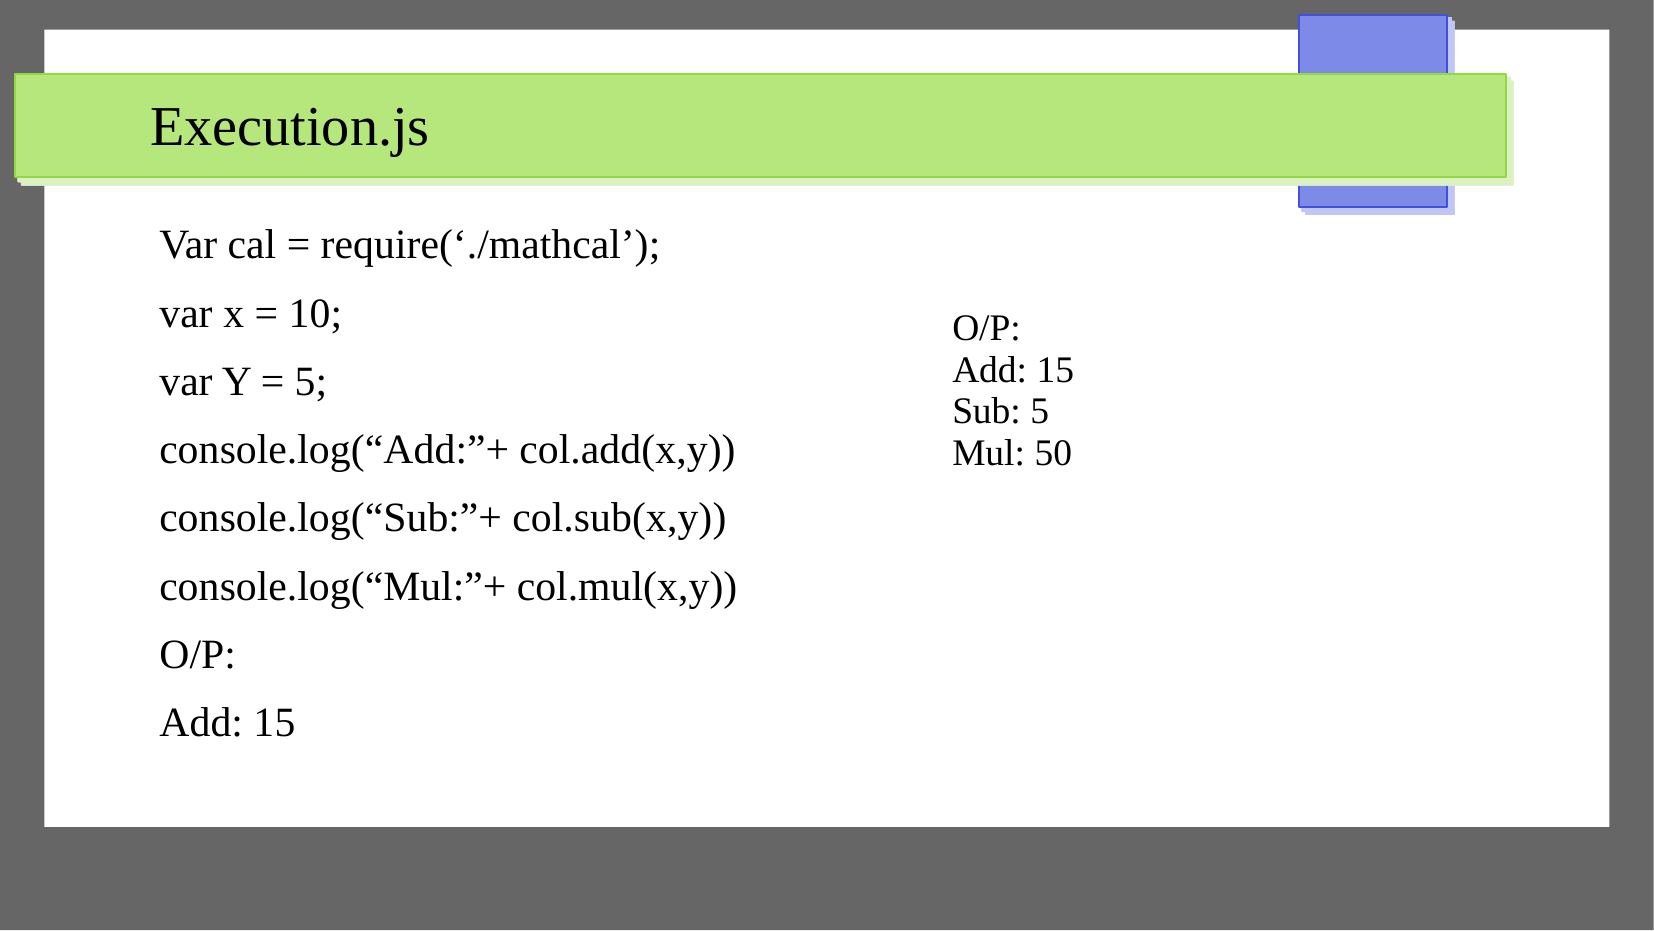

# Execution.js
Var cal = require(‘./mathcal’);
var x = 10;
var Y = 5;
console.log(“Add:”+ col.add(x,y))
console.log(“Sub:”+ col.sub(x,y))
console.log(“Mul:”+ col.mul(x,y))
O/P:
Add: 15
O/P:
Add: 15
Sub: 5
Mul: 50